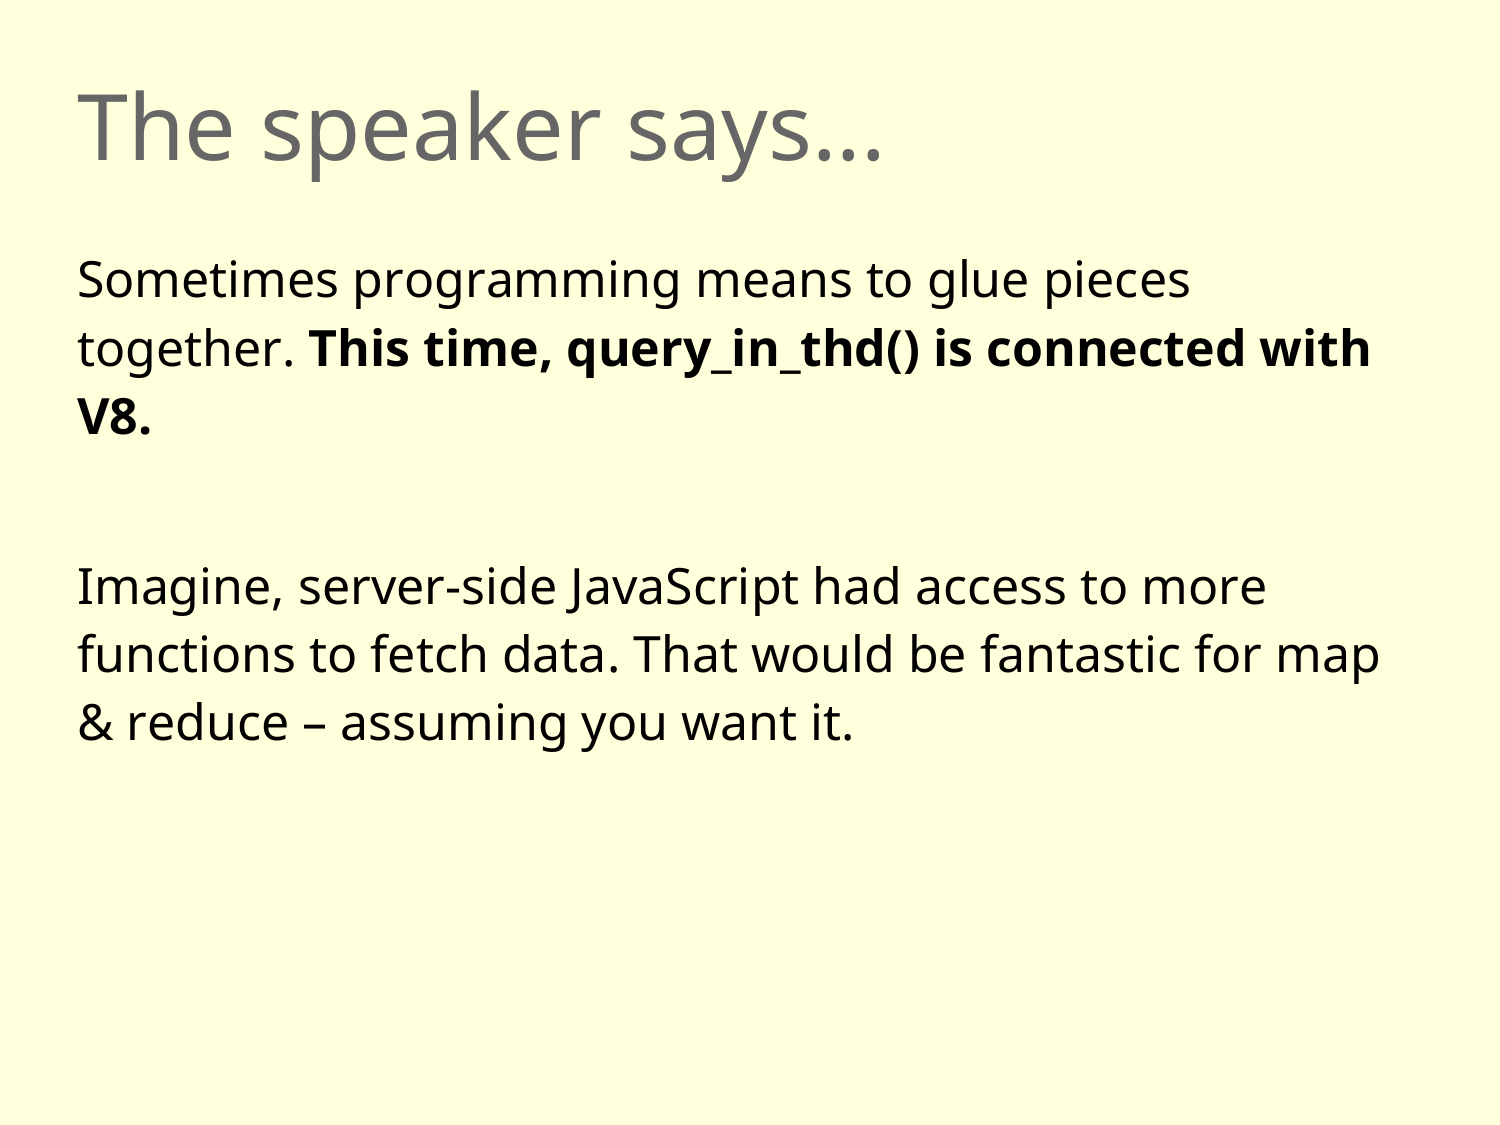

# The speaker says...
Sometimes programming means to glue pieces together. This time, query_in_thd() is connected with V8.
Imagine, server-side JavaScript had access to more functions to fetch data. That would be fantastic for map & reduce – assuming you want it.